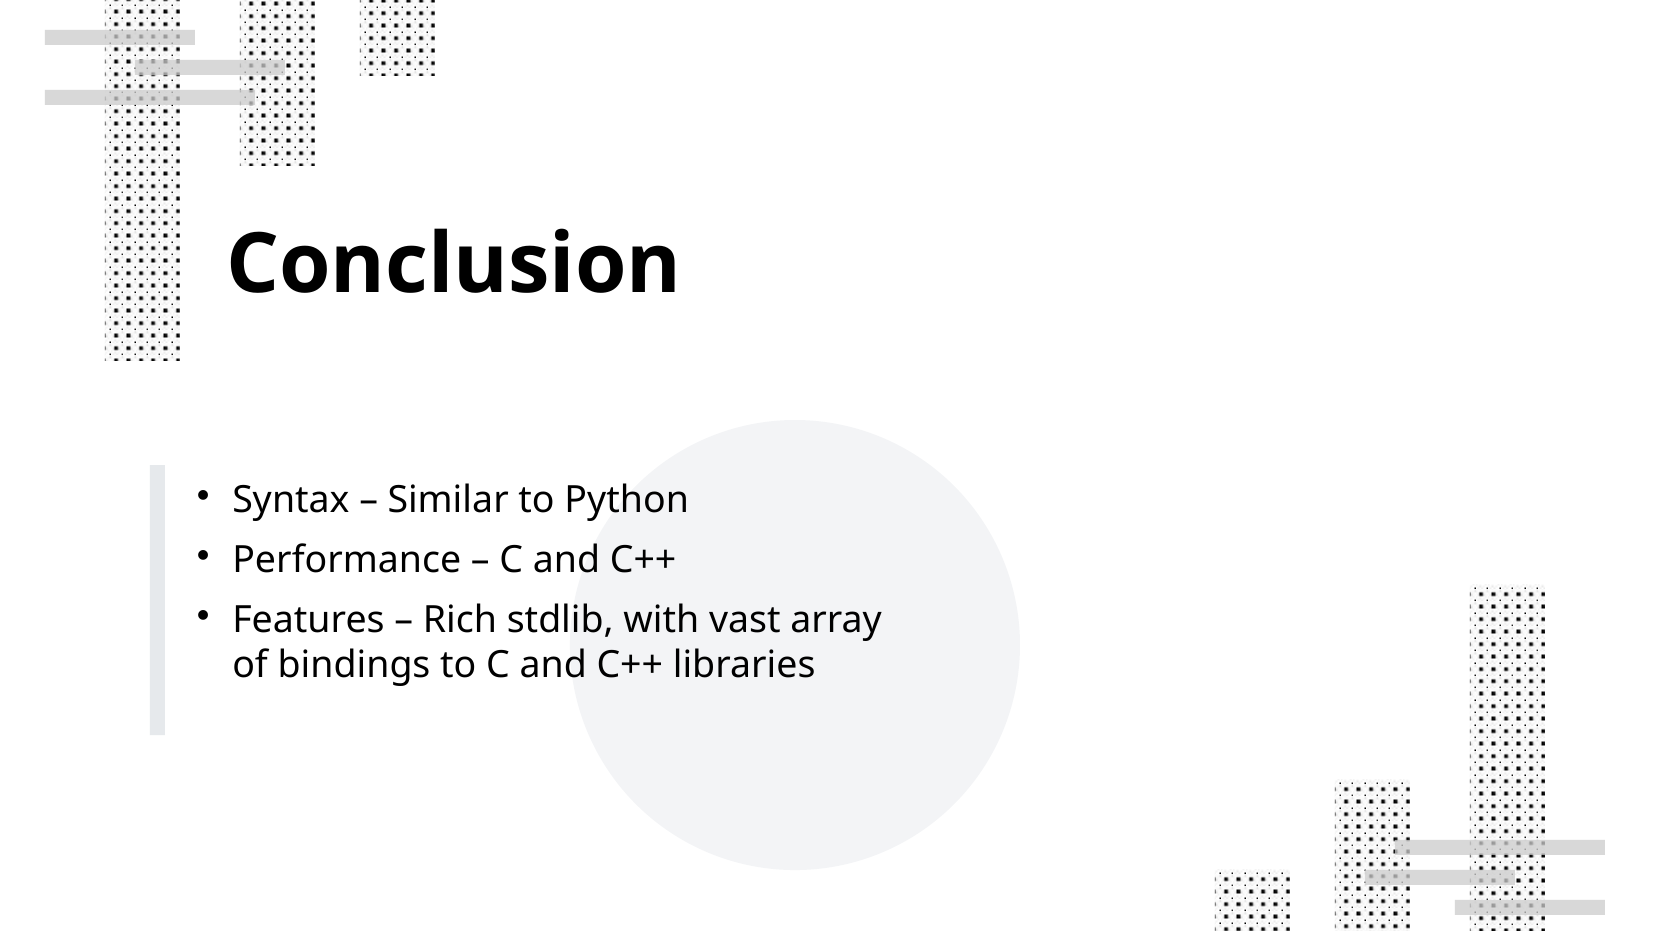

Conclusion
Syntax – Similar to Python
Performance – C and C++
Features – Rich stdlib, with vast array of bindings to C and C++ libraries